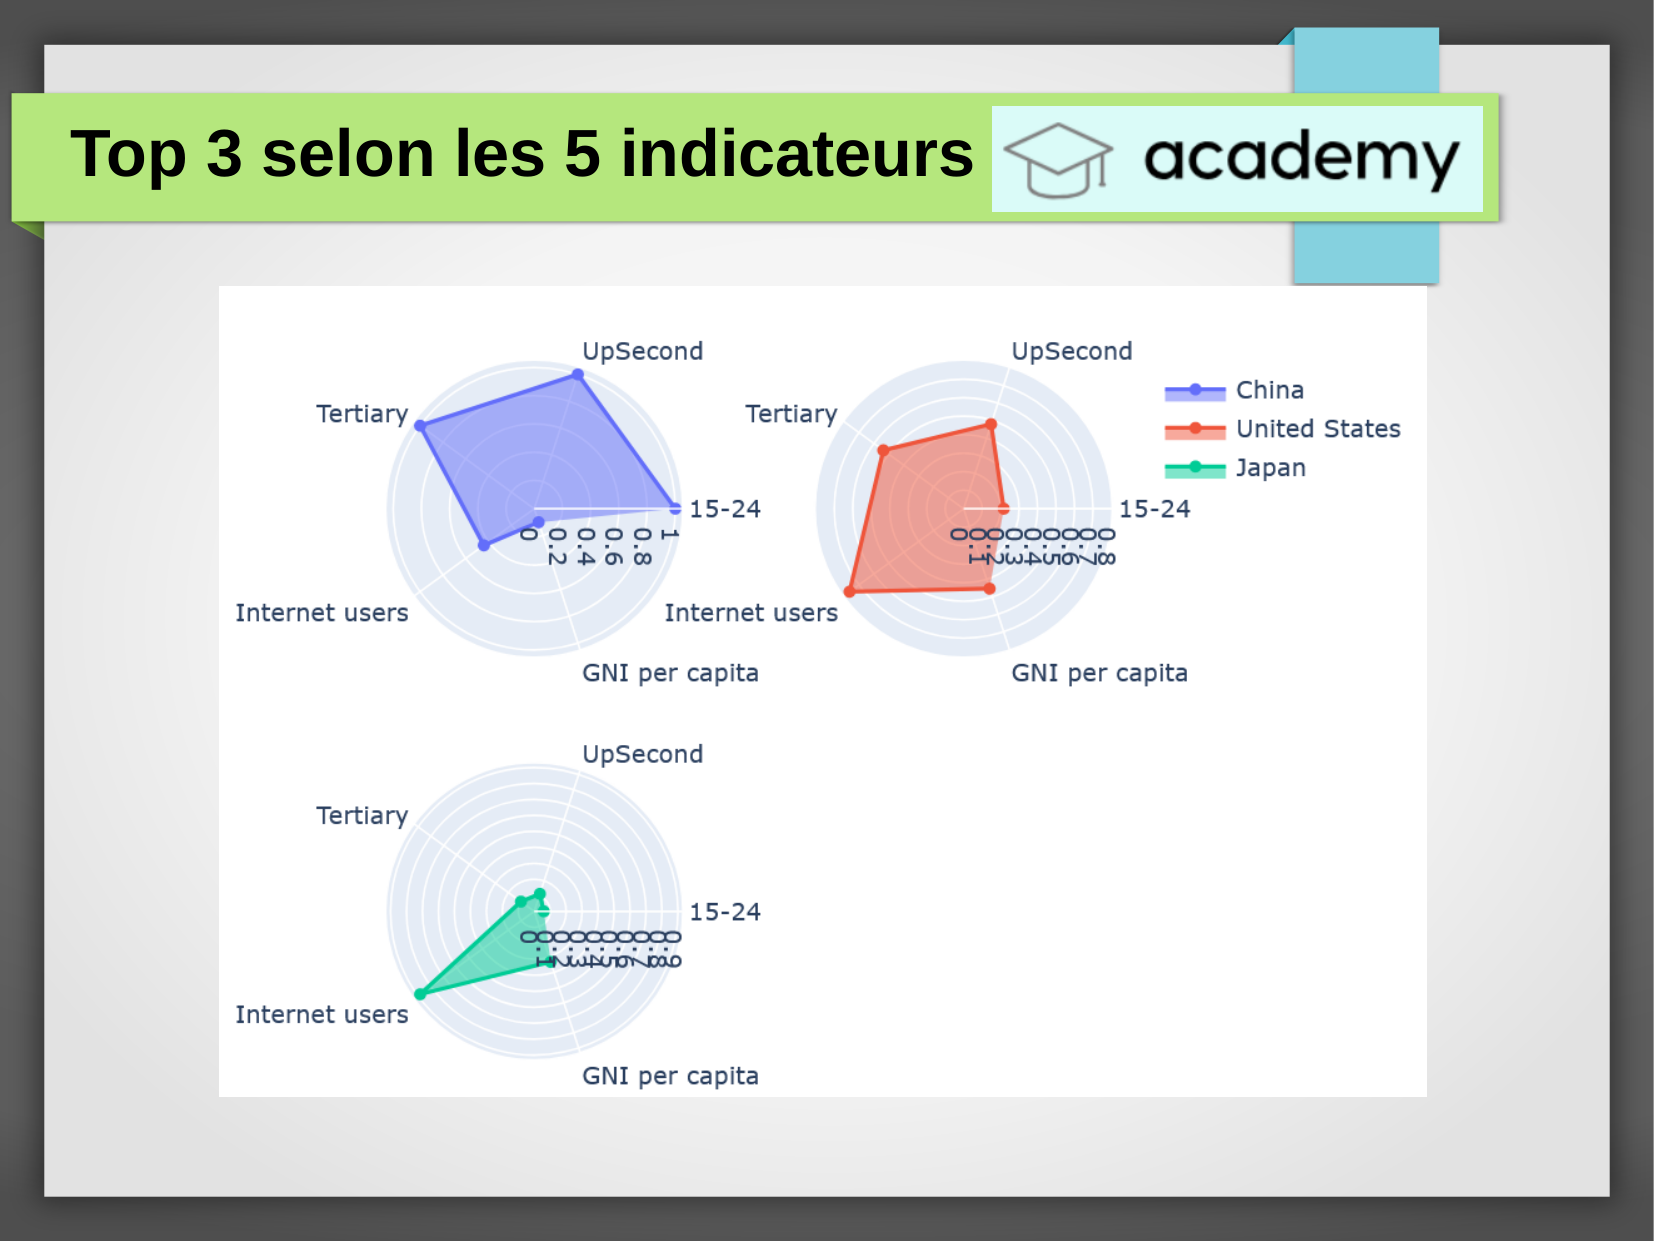

# Top 3 selon les 5 indicateurs